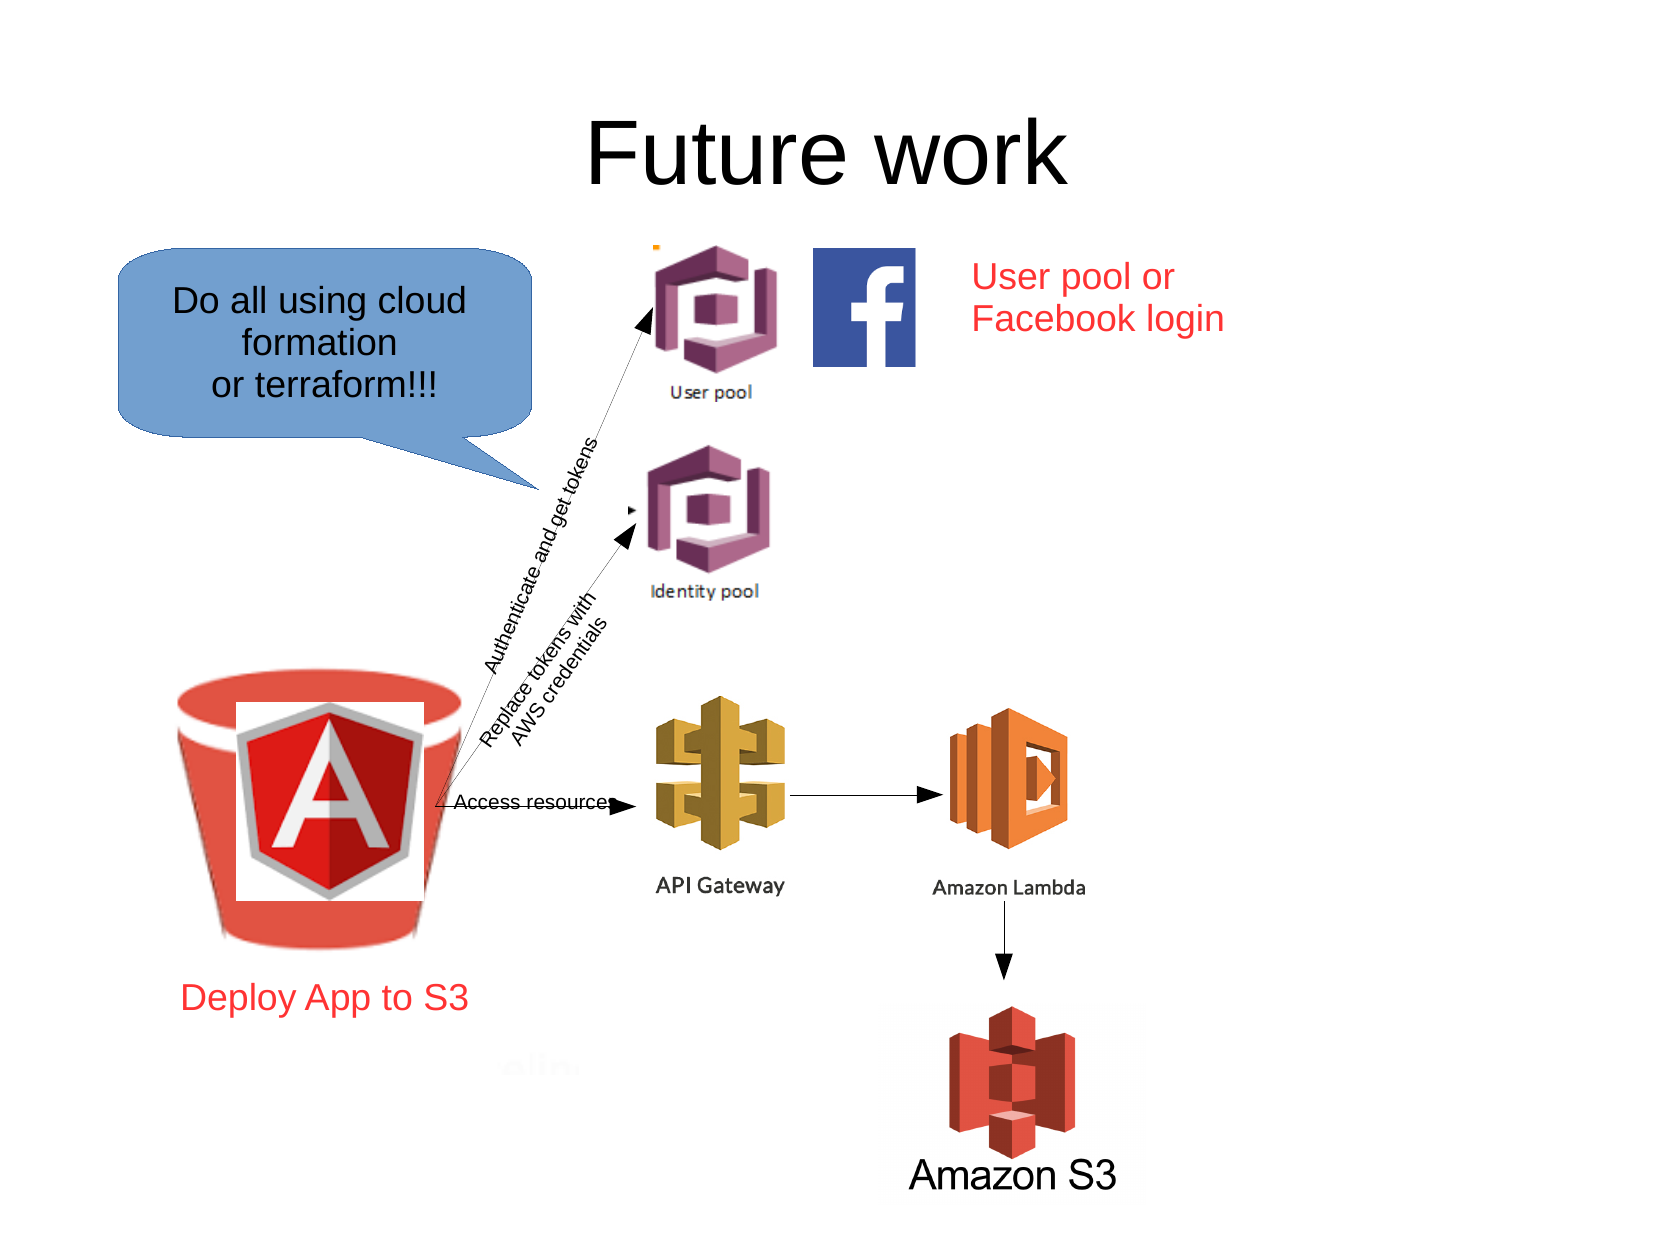

# Future work
Do all using cloud
formation
or terraform!!!
User pool or Facebook login
Authenticate and get tokens
Replace tokens with
AWS credentials
Access resources
Deploy App to S3